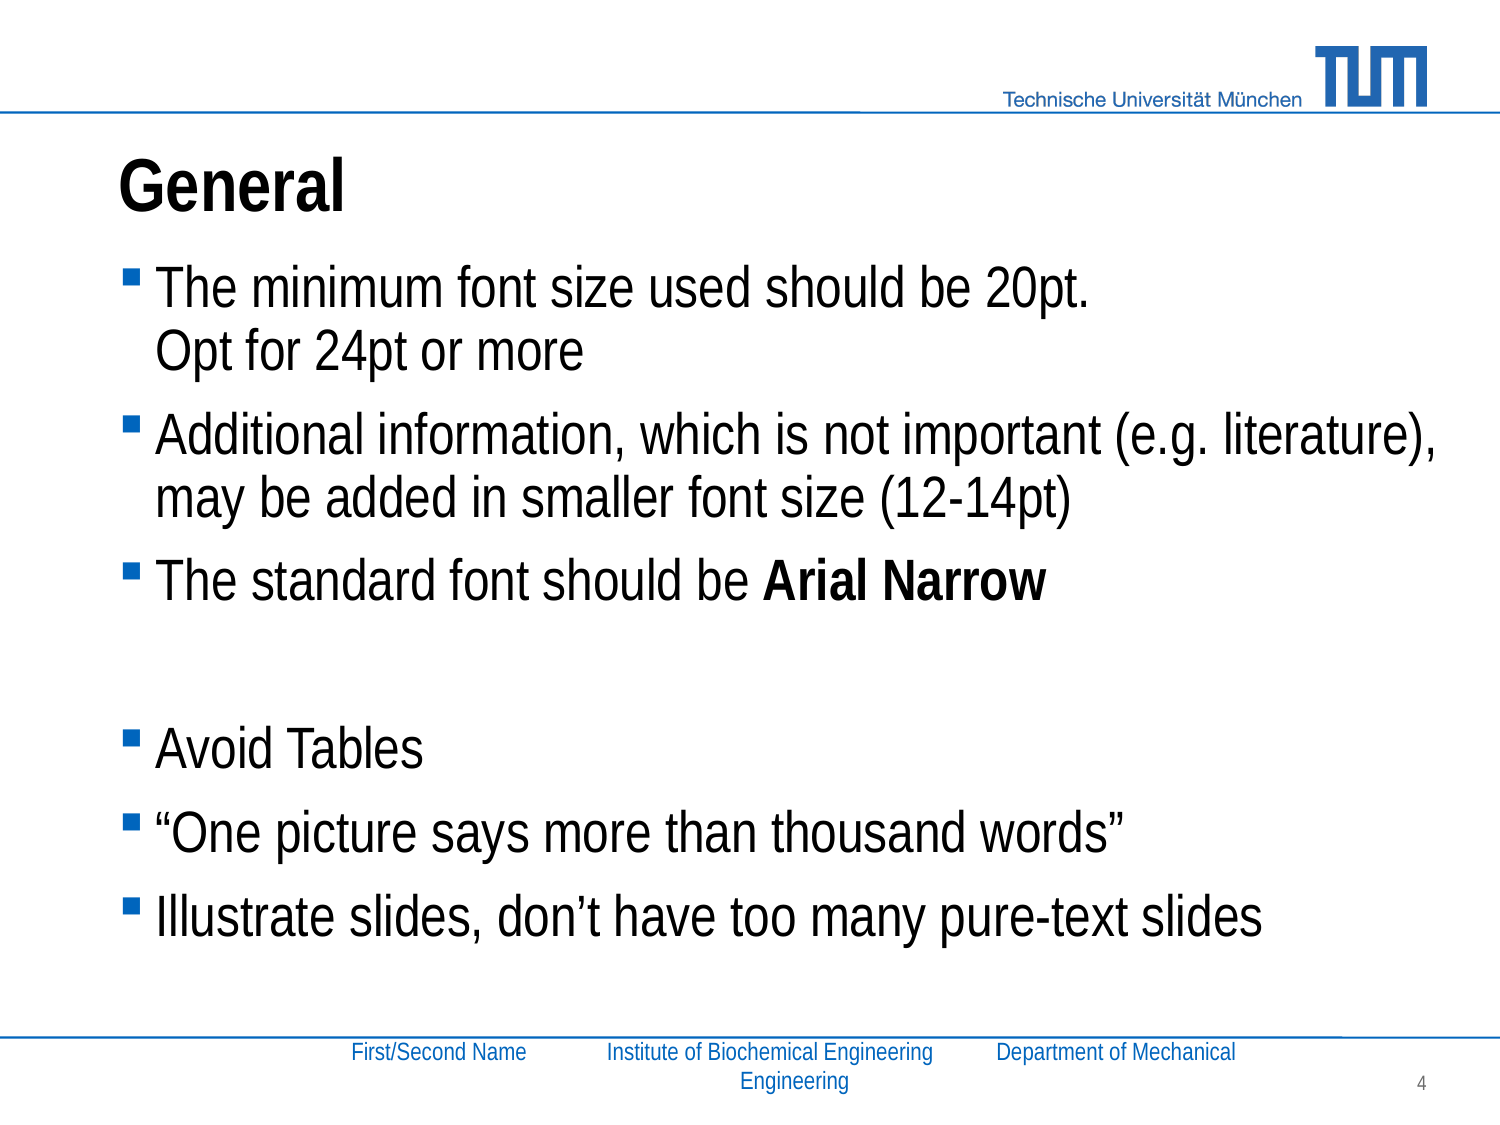

# General
The minimum font size used should be 20pt.
Opt for 24pt or more
Additional information, which is not important (e.g. literature), may be added in smaller font size (12-14pt)
The standard font should be Arial Narrow
Avoid Tables
“One picture says more than thousand words”
Illustrate slides, don’t have too many pure-text slides
First/Second Name Institute of Biochemical Engineering Department of Mechanical Engineering